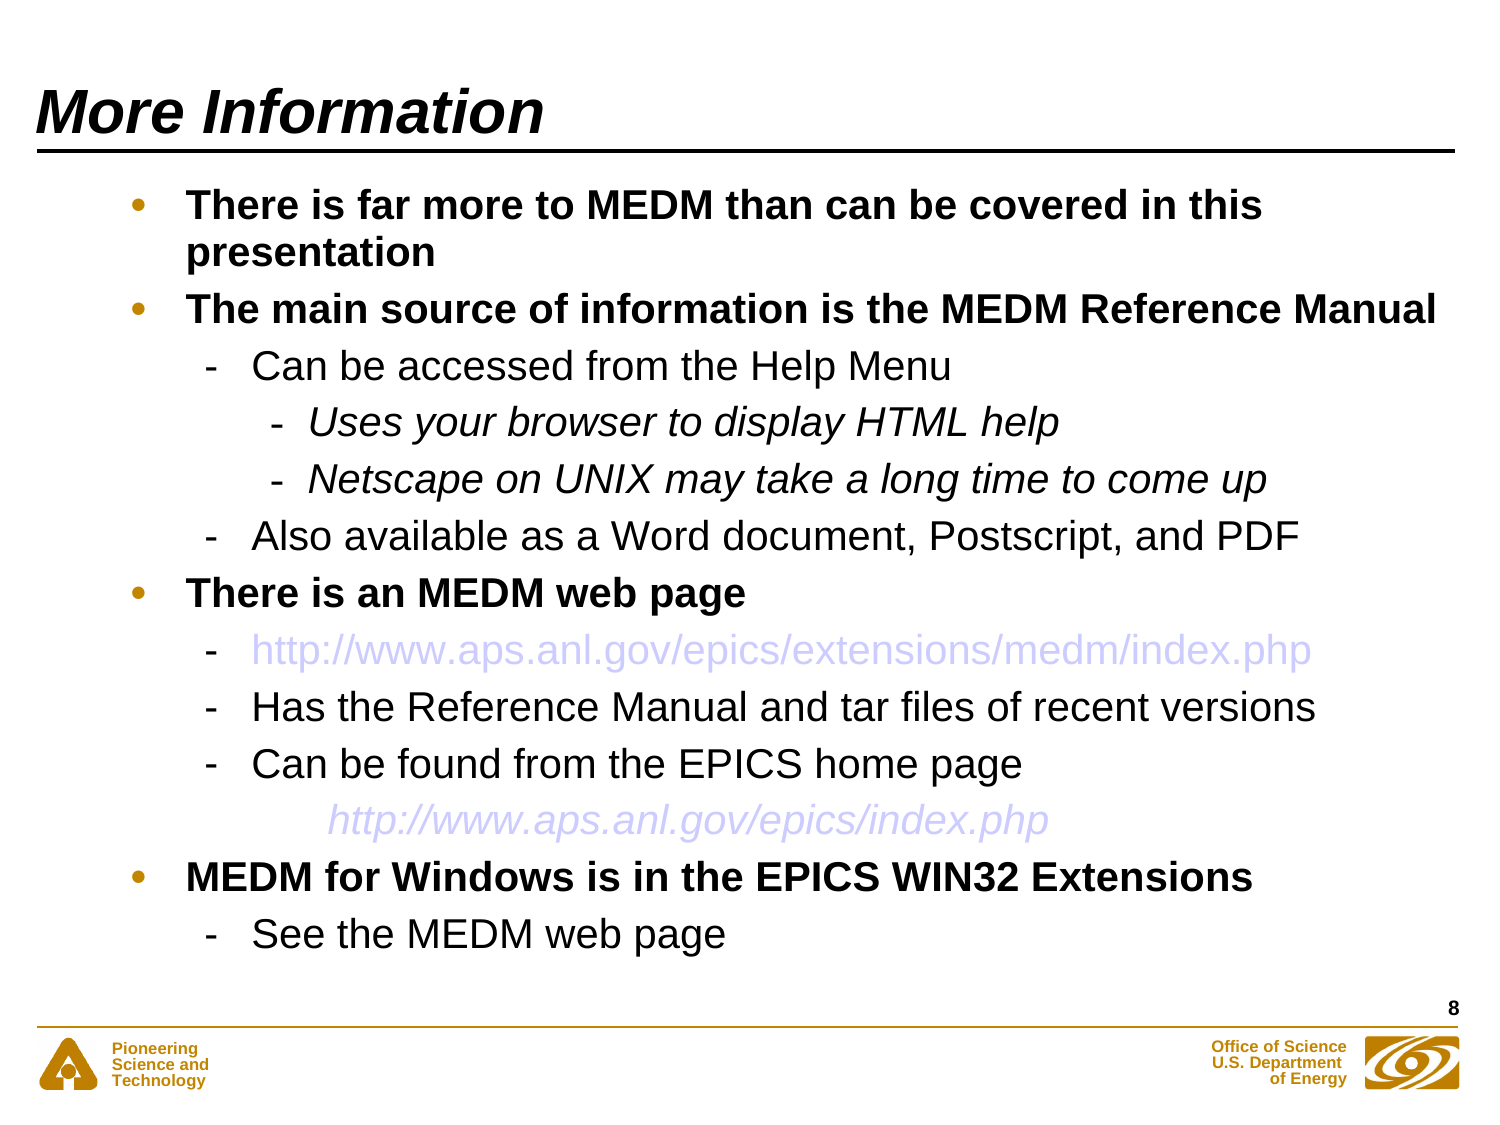

# More Information
There is far more to MEDM than can be covered in this presentation
The main source of information is the MEDM Reference Manual
Can be accessed from the Help Menu
Uses your browser to display HTML help
Netscape on UNIX may take a long time to come up
Also available as a Word document, Postscript, and PDF
There is an MEDM web page
http://www.aps.anl.gov/epics/extensions/medm/index.php
Has the Reference Manual and tar files of recent versions
Can be found from the EPICS home page
 http://www.aps.anl.gov/epics/index.php
MEDM for Windows is in the EPICS WIN32 Extensions
See the MEDM web page
8